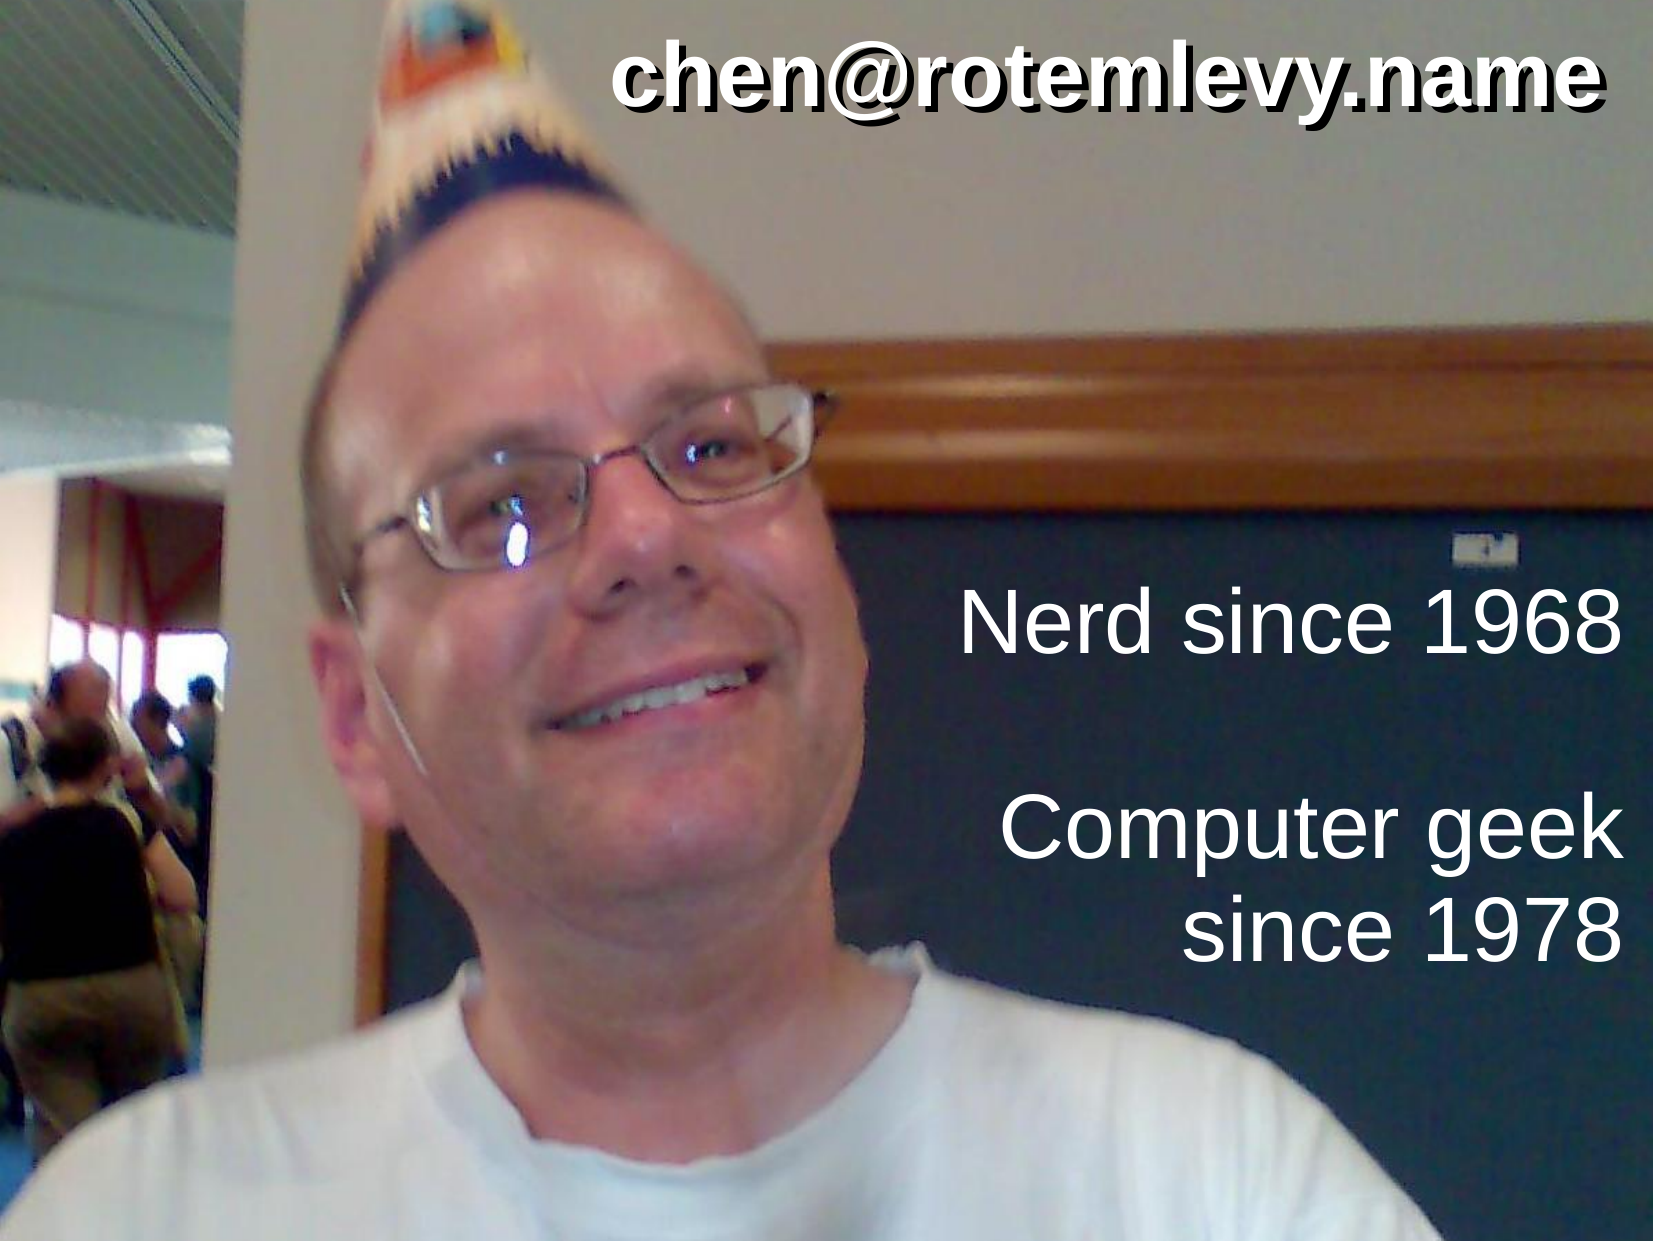

chen@rotemlevy.name
# chen@rotemlevy.name
Nerd since 1968
Computer geek
since 1978